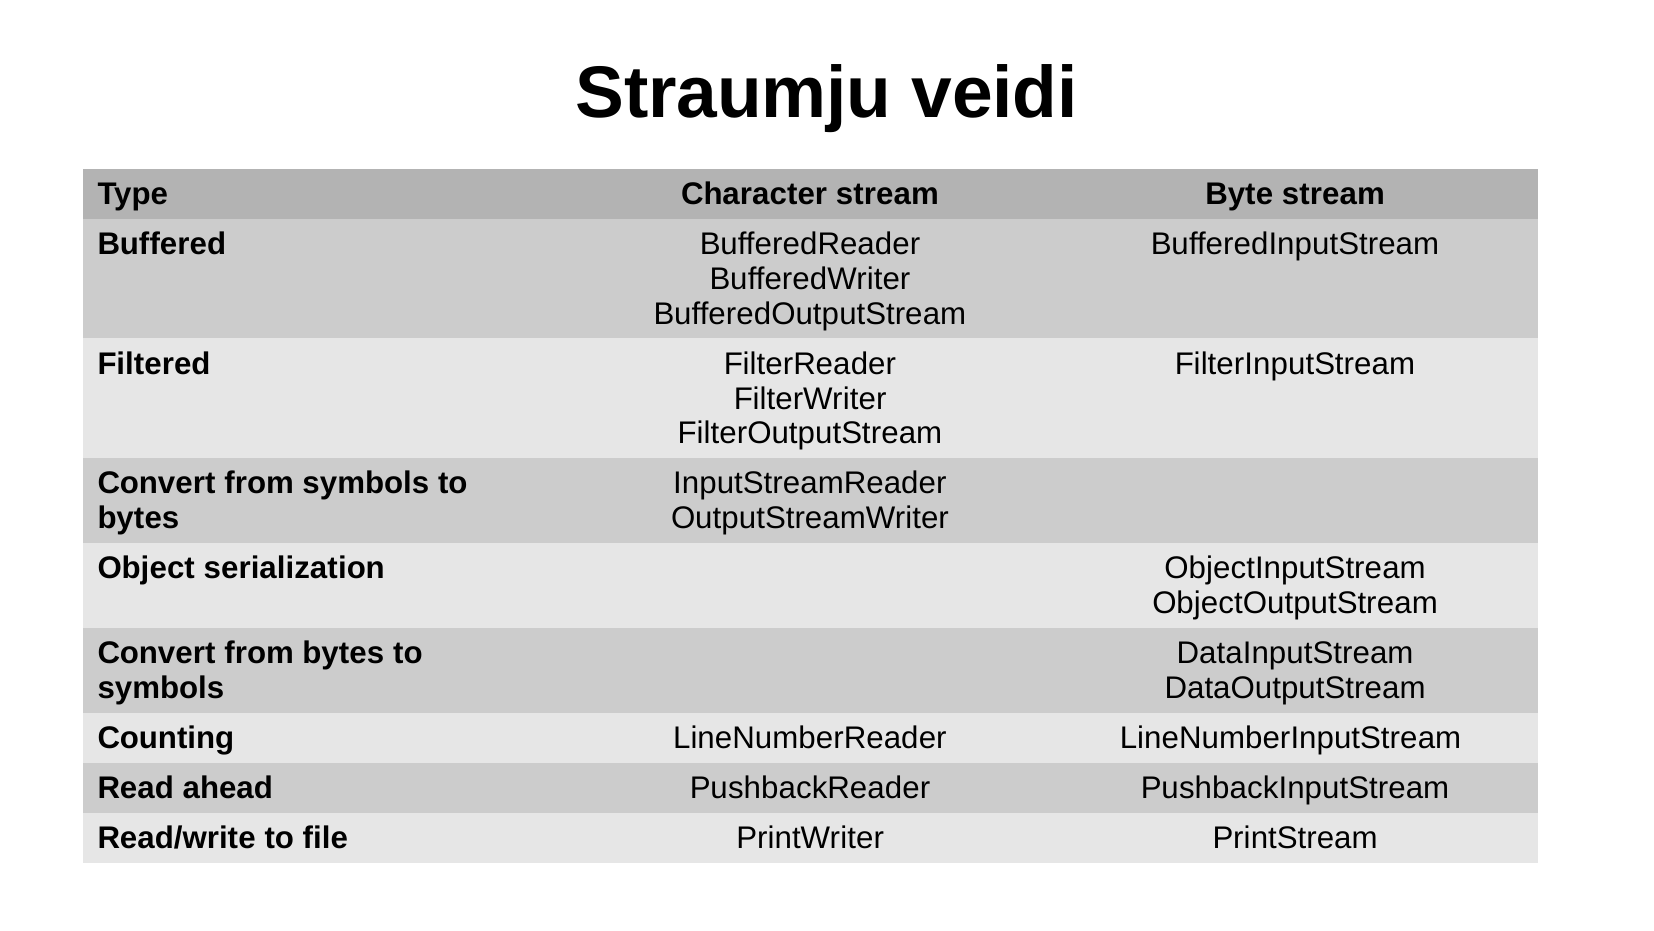

# Straumju veidi
| Type | Character stream | Byte stream |
| --- | --- | --- |
| Buffered | BufferedReader BufferedWriter BufferedOutputStream | BufferedInputStream |
| Filtered | FilterReader FilterWriter FilterOutputStream | FilterInputStream |
| Convert from symbols to bytes | InputStreamReader OutputStreamWriter | |
| Object serialization | | ObjectInputStream ObjectOutputStream |
| Convert from bytes to symbols | | DataInputStream DataOutputStream |
| Counting | LineNumberReader | LineNumberInputStream |
| Read ahead | PushbackReader | PushbackInputStream |
| Read/write to file | PrintWriter | PrintStream |